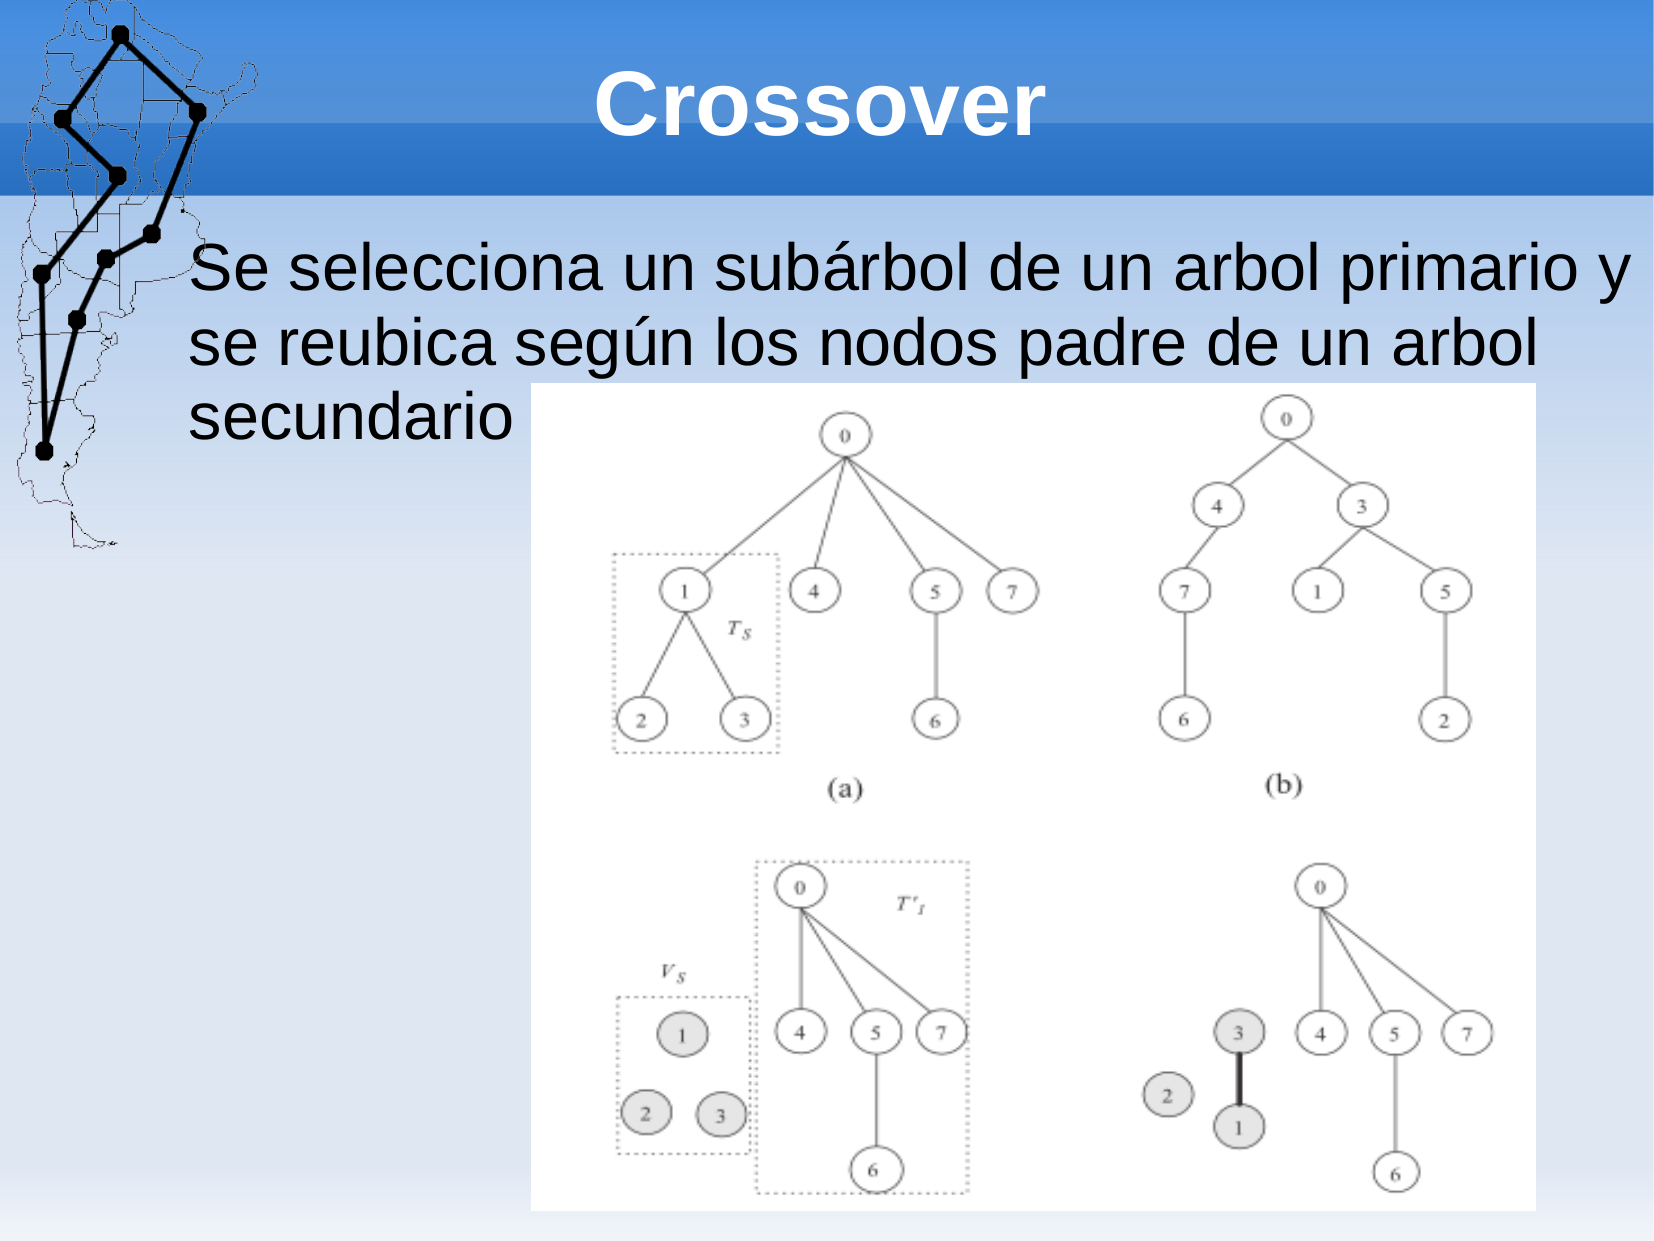

# Crossover
Se selecciona un subárbol de un arbol primario y se reubica según los nodos padre de un arbol secundario